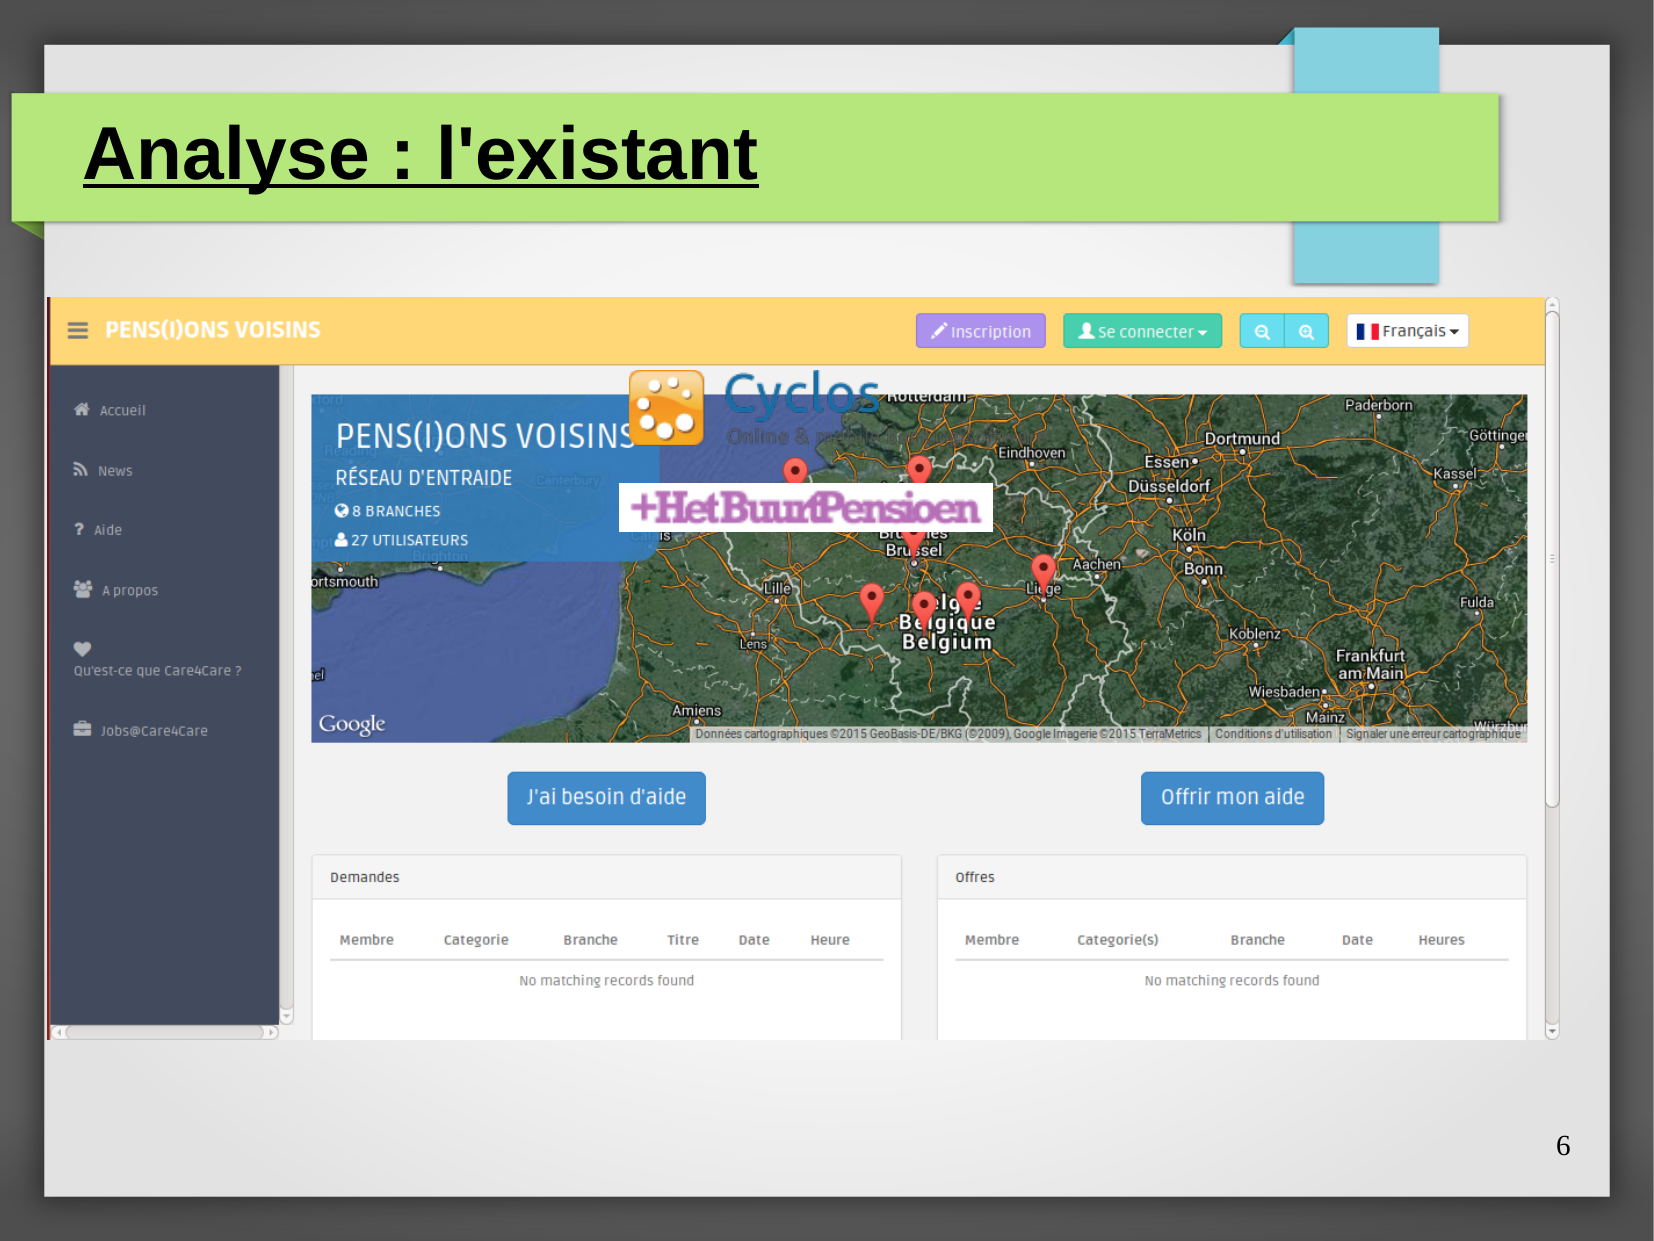

# Analyse : l'existant
Possibilités
Cyclos
Buurtpensioen
...
Choix
6